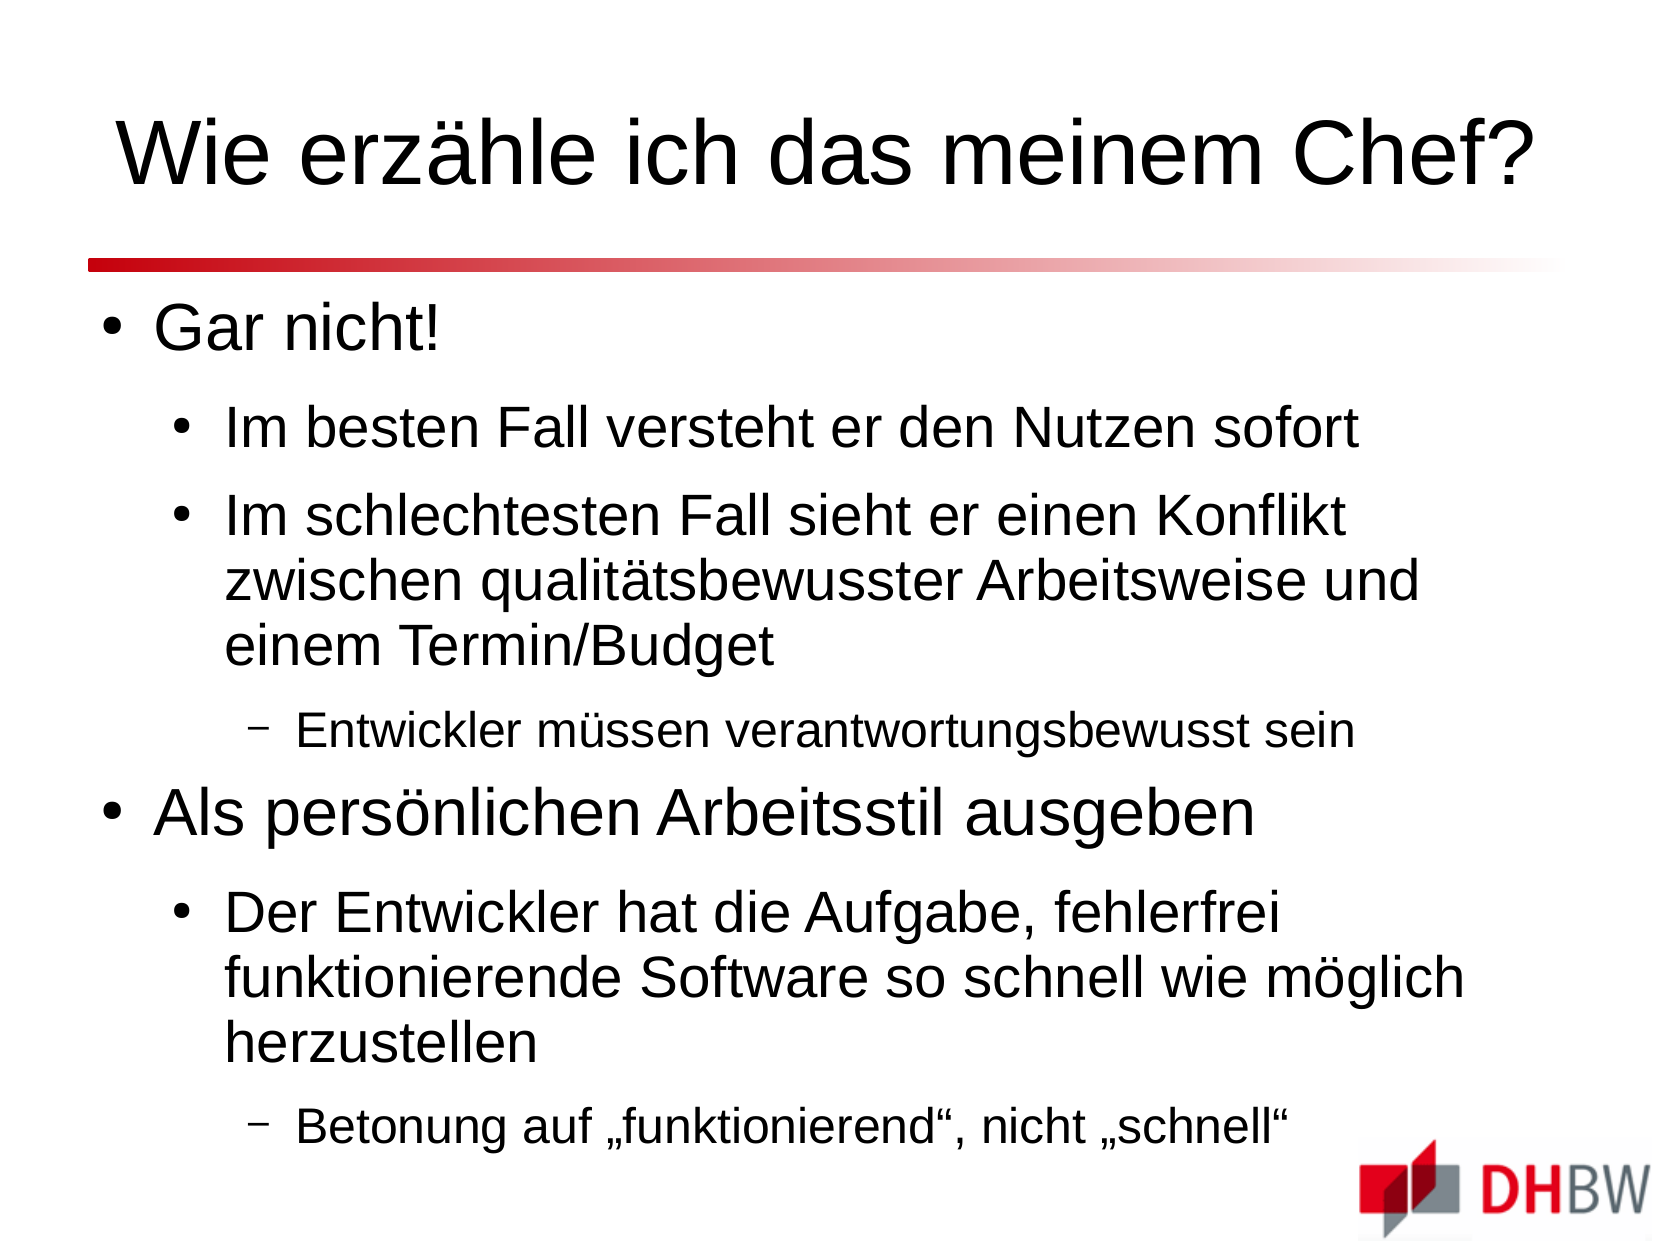

# Wie erzähle ich das meinem Chef?
Gar nicht!
Im besten Fall versteht er den Nutzen sofort
Im schlechtesten Fall sieht er einen Konflikt zwischen qualitätsbewusster Arbeitsweise und einem Termin/Budget
Entwickler müssen verantwortungsbewusst sein
Als persönlichen Arbeitsstil ausgeben
Der Entwickler hat die Aufgabe, fehlerfrei funktionierende Software so schnell wie möglich herzustellen
Betonung auf „funktionierend“, nicht „schnell“